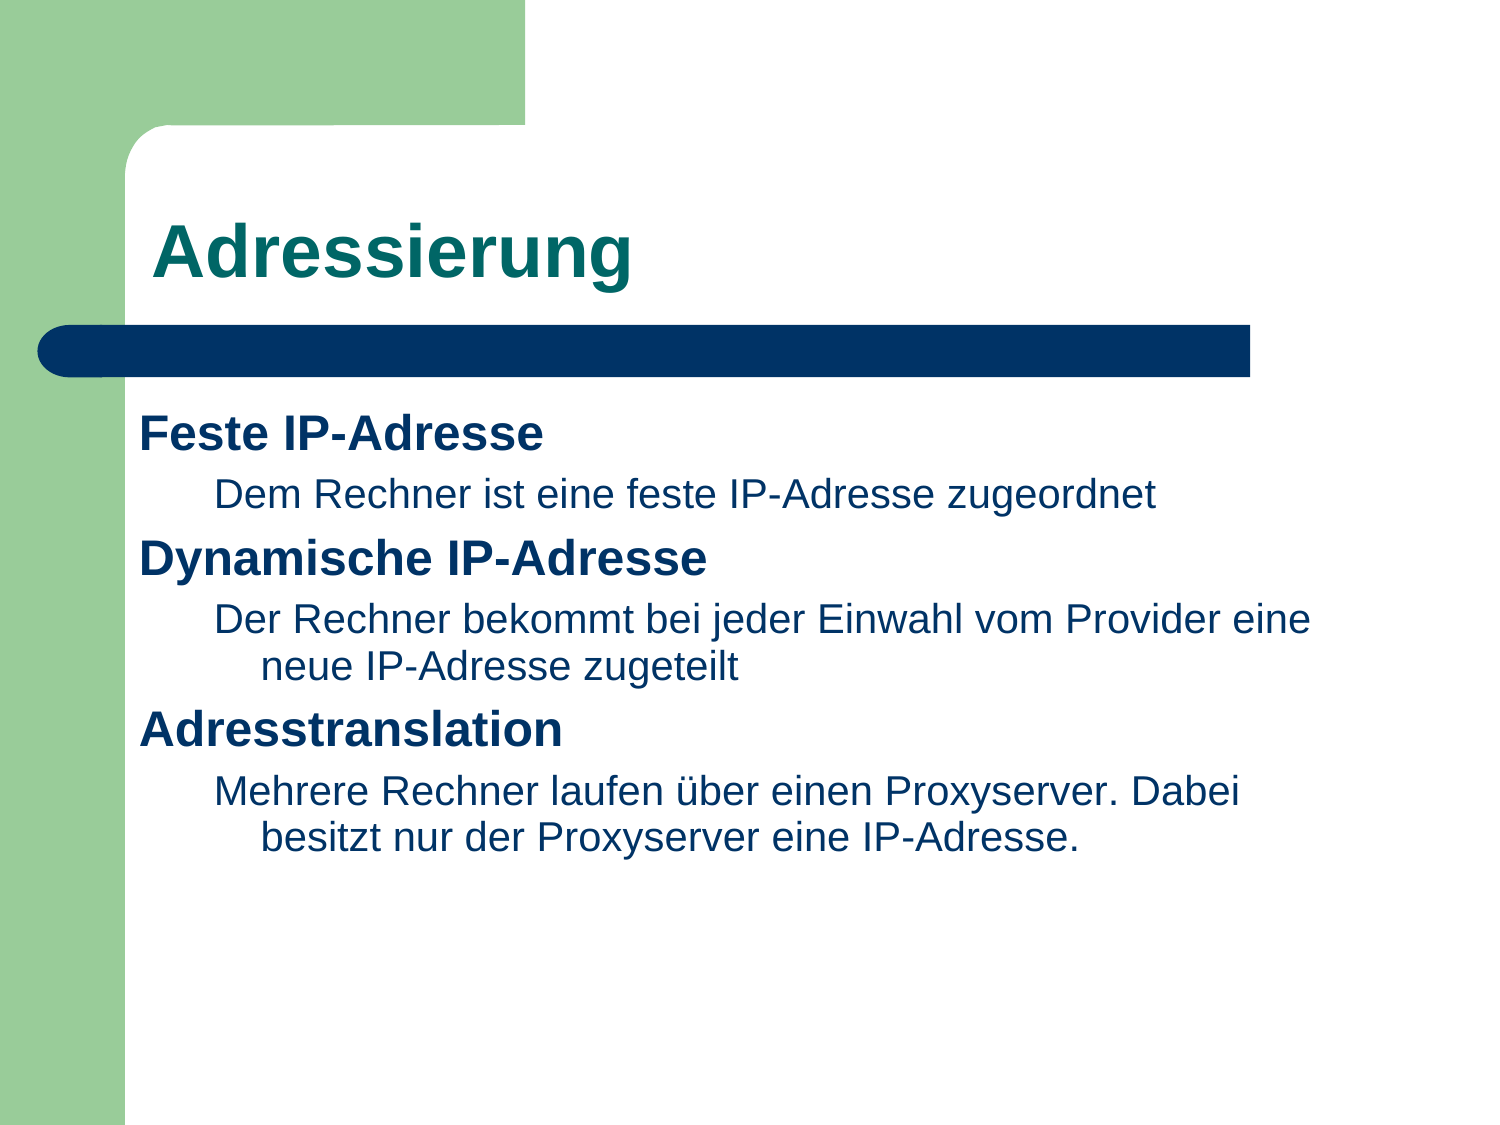

# Adressierung
Feste IP-Adresse
Dem Rechner ist eine feste IP-Adresse zugeordnet
Dynamische IP-Adresse
Der Rechner bekommt bei jeder Einwahl vom Provider eine neue IP-Adresse zugeteilt
Adresstranslation
Mehrere Rechner laufen über einen Proxyserver. Dabei besitzt nur der Proxyserver eine IP-Adresse.